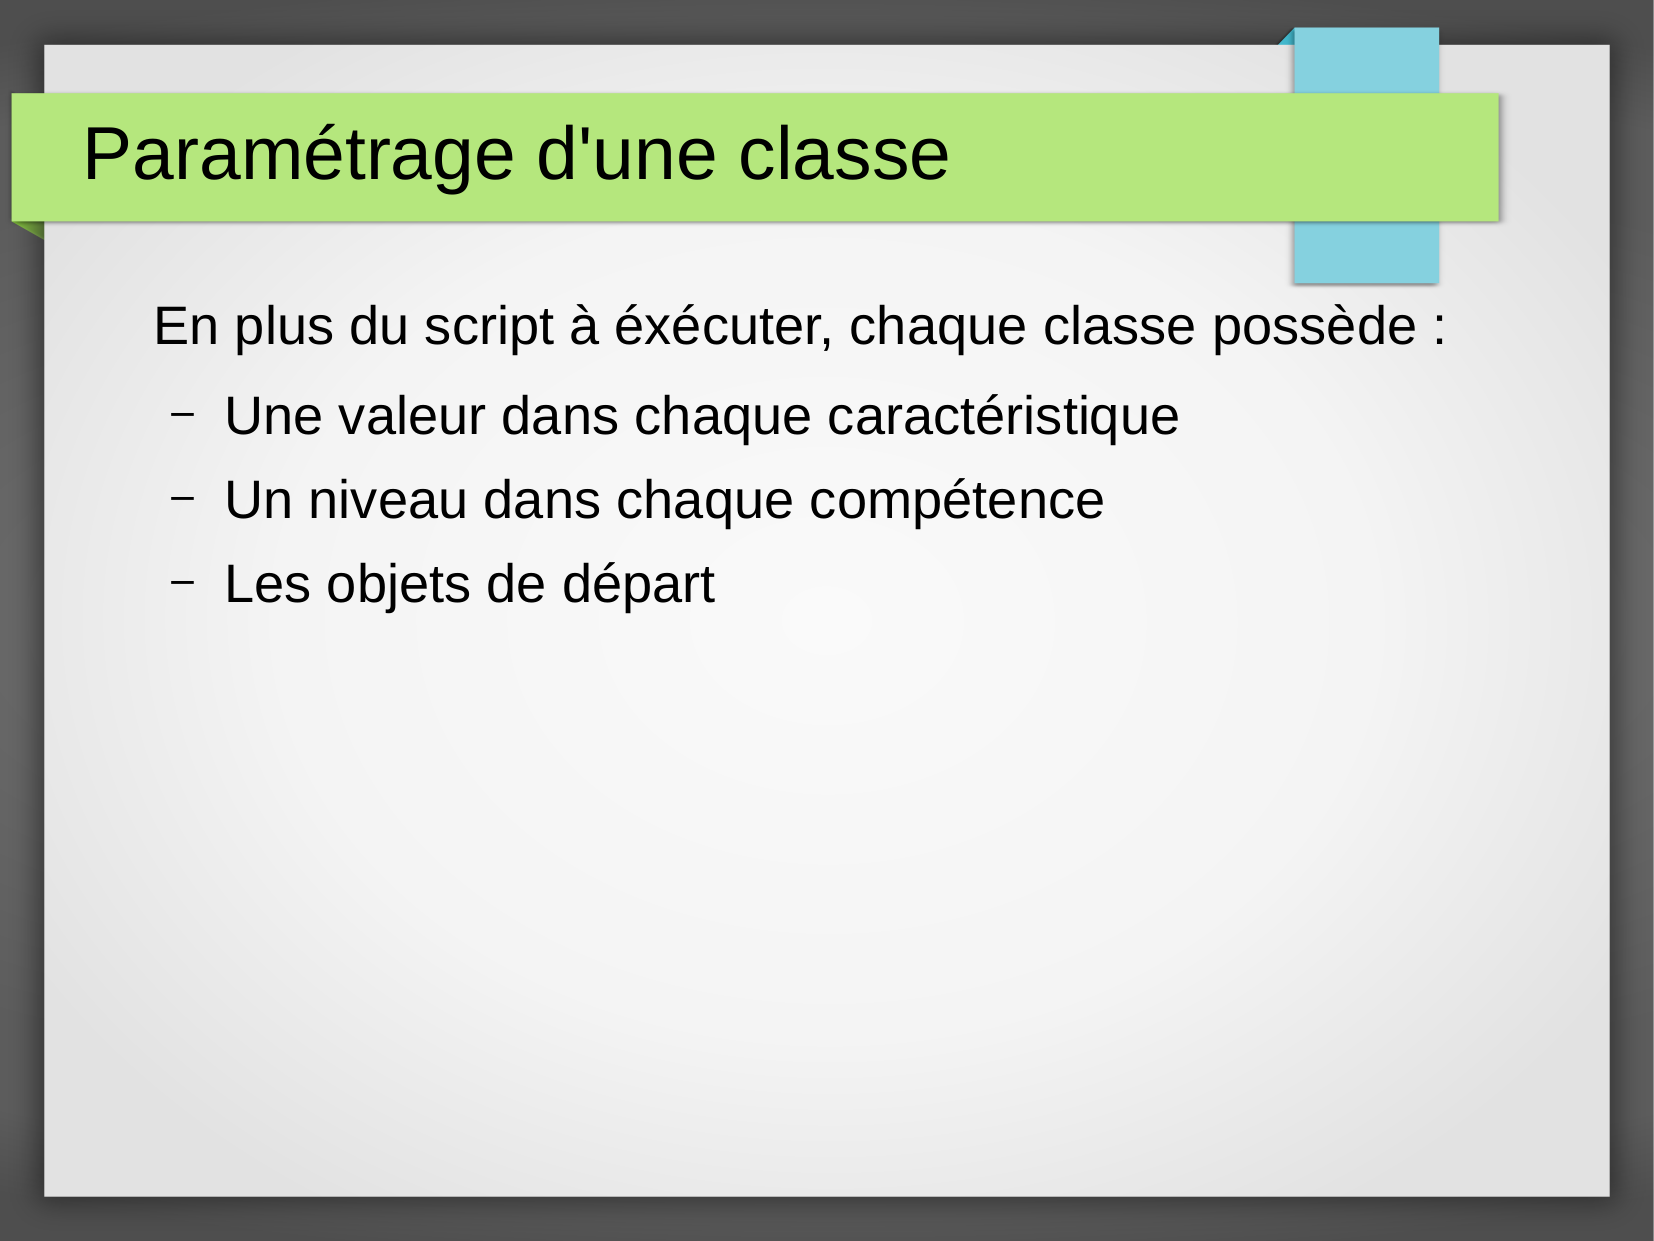

# Paramétrage d'une classe
En plus du script à éxécuter, chaque classe possède :
Une valeur dans chaque caractéristique
Un niveau dans chaque compétence
Les objets de départ